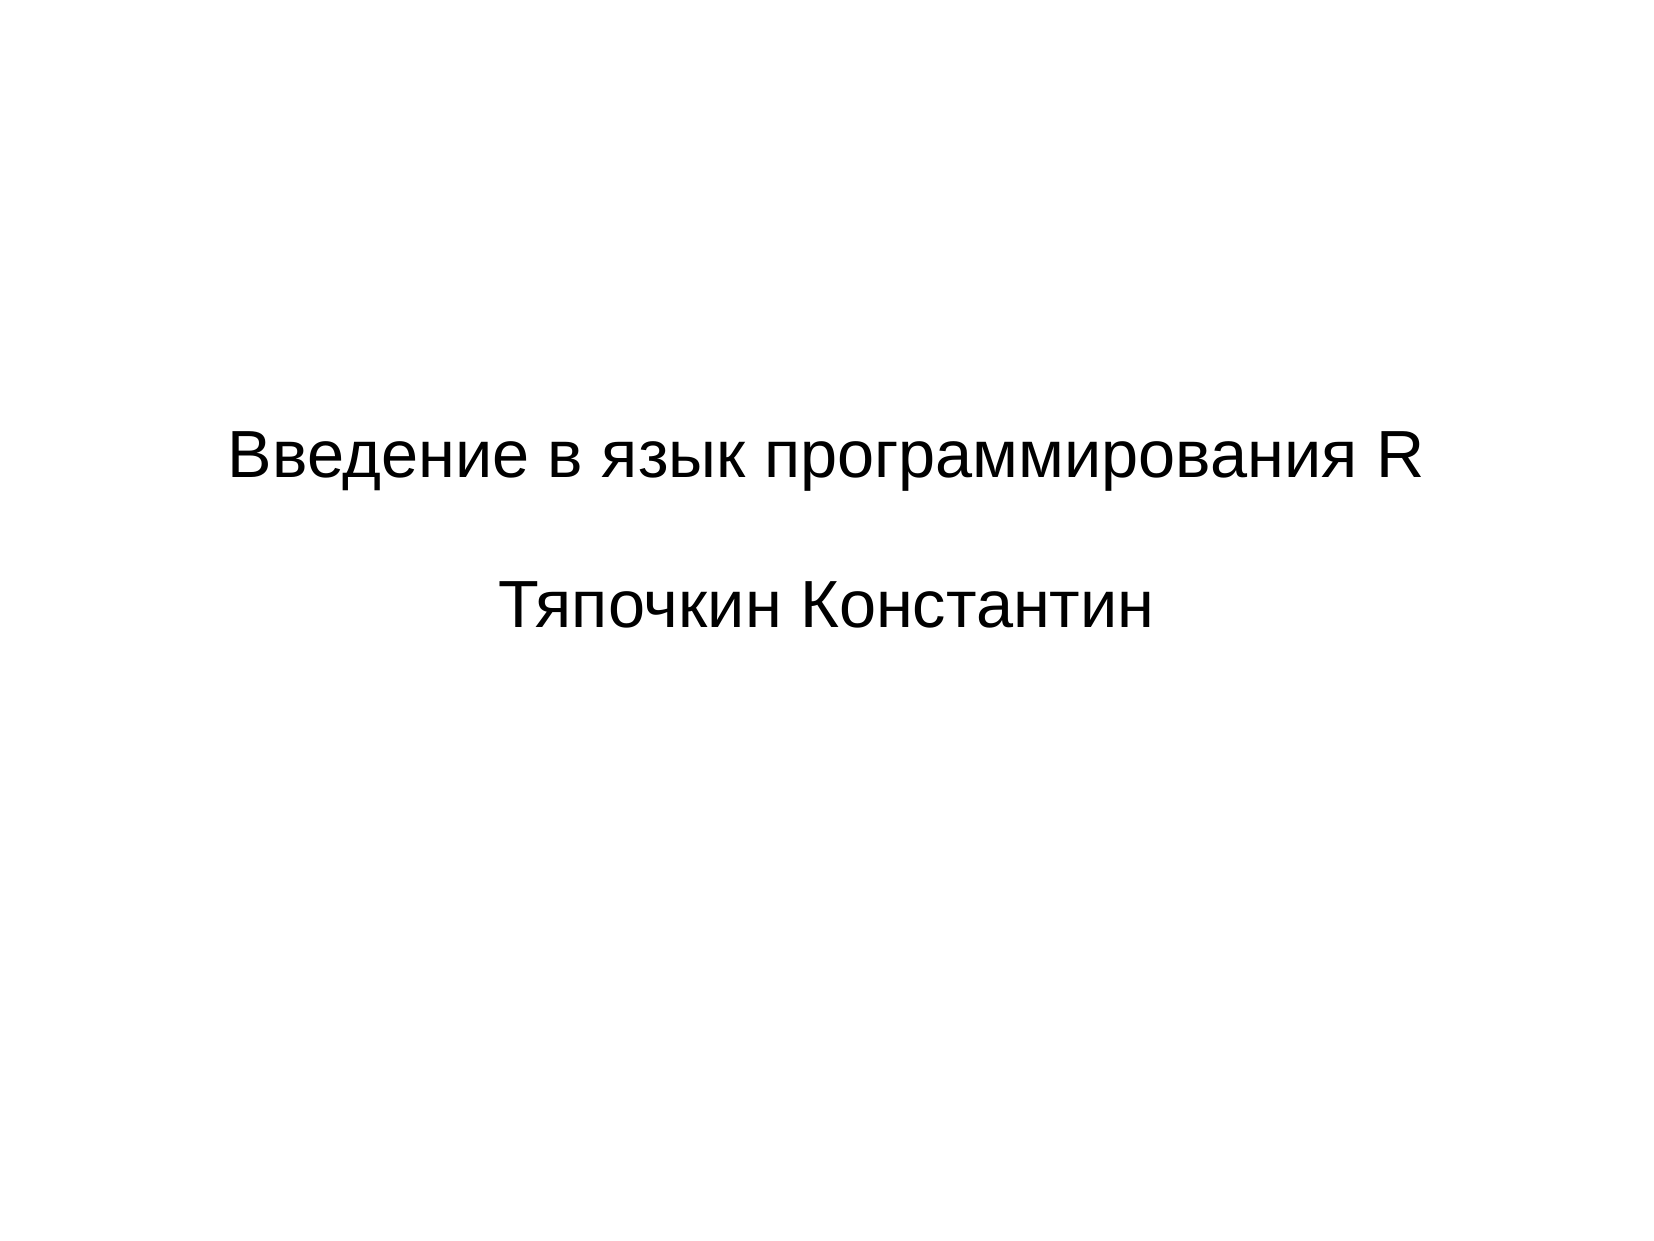

# Введение в язык программирования R
Тяпочкин Константин